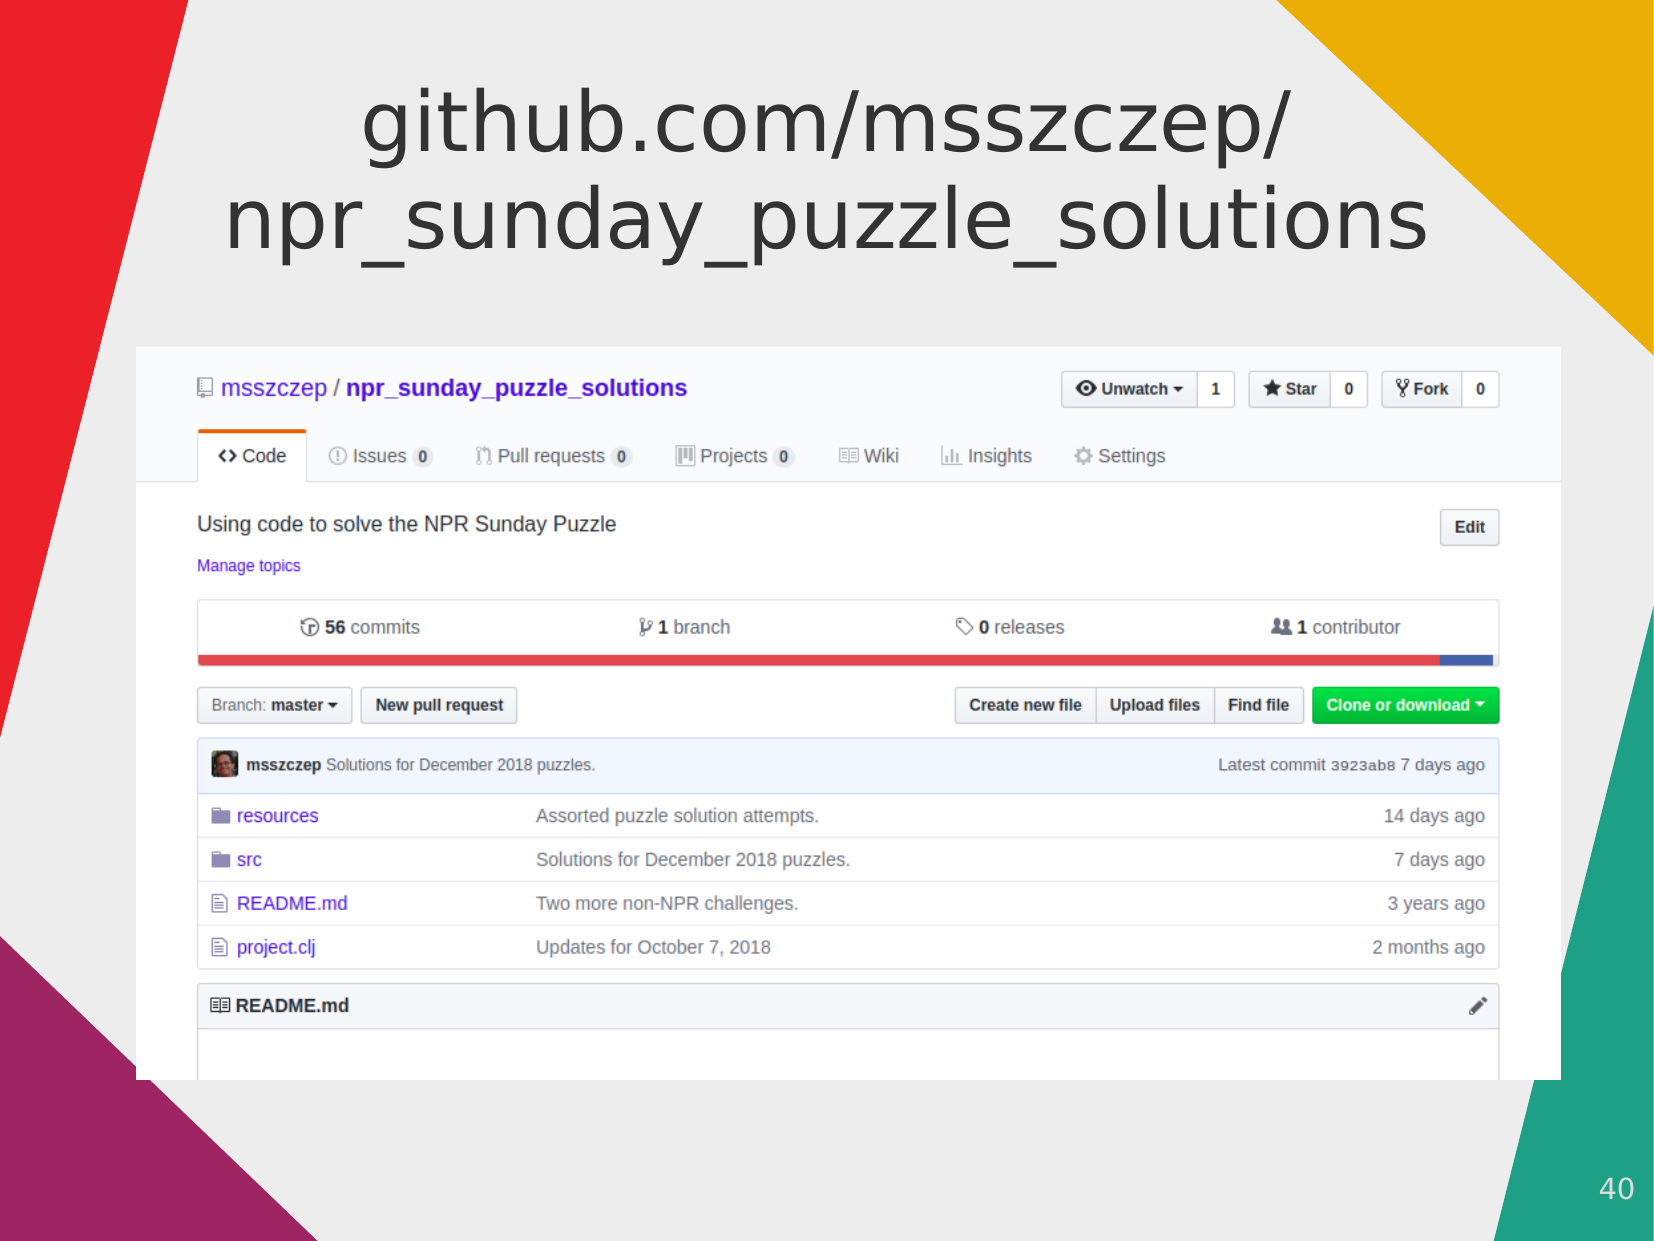

# github.com/msszczep/npr_sunday_puzzle_solutions
40
| | | | |
| --- | --- | --- | --- |
| | | | |
| | | | |
| | | | |